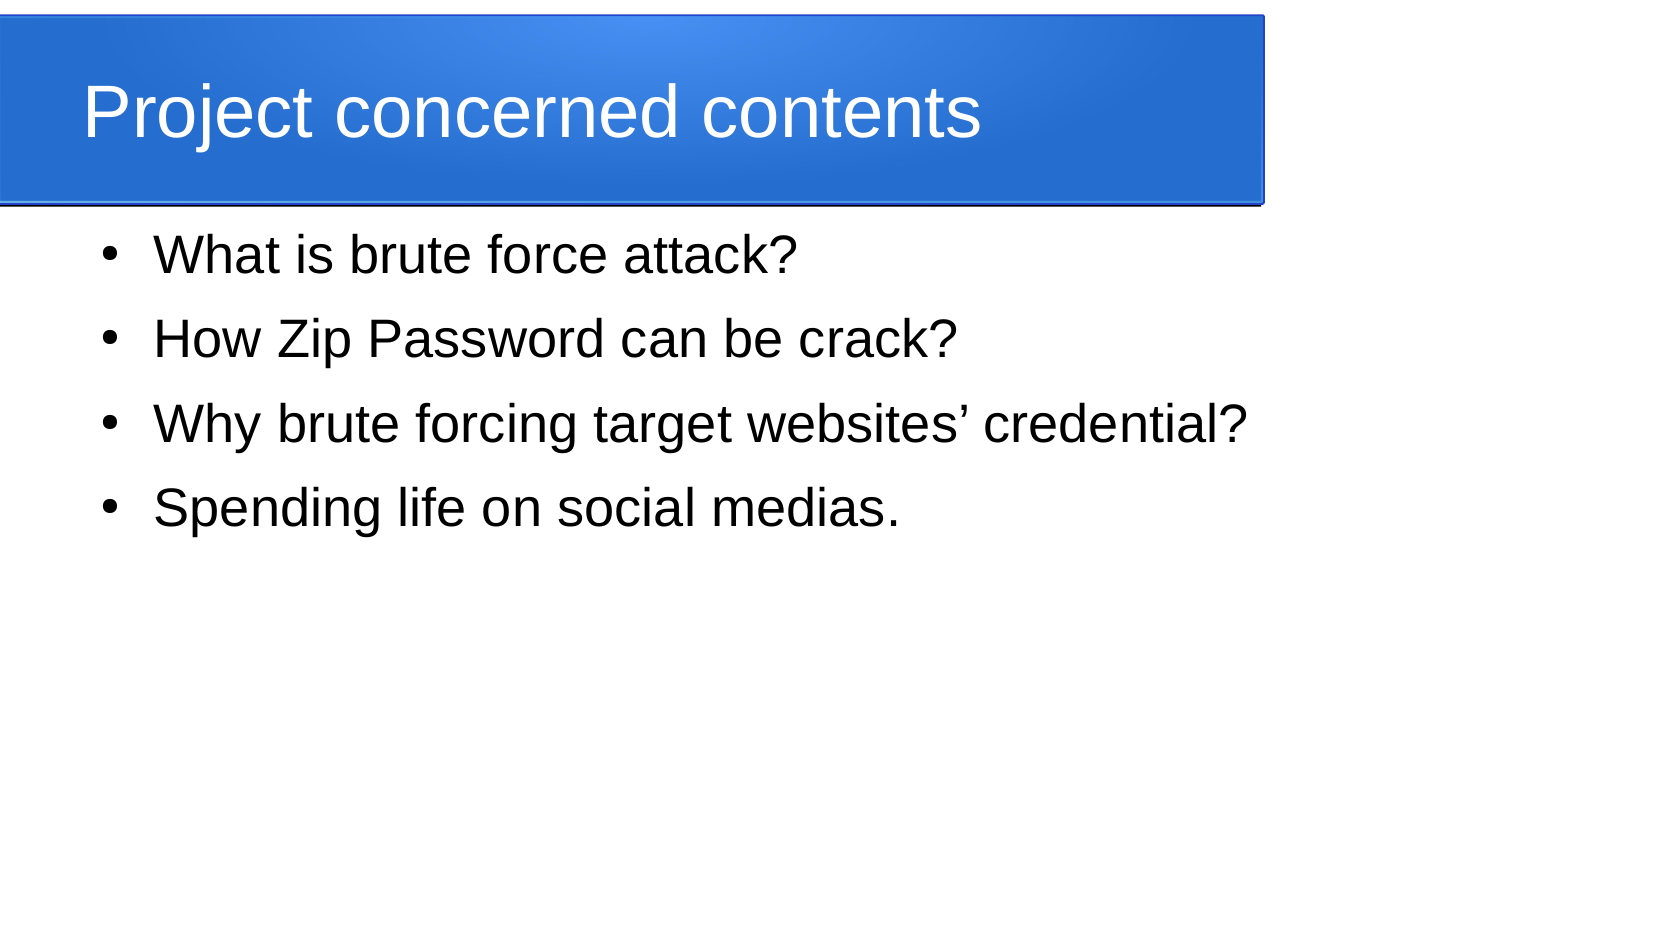

# Project concerned contents
What is brute force attack?
How Zip Password can be crack?
Why brute forcing target websites’ credential?
Spending life on social medias.